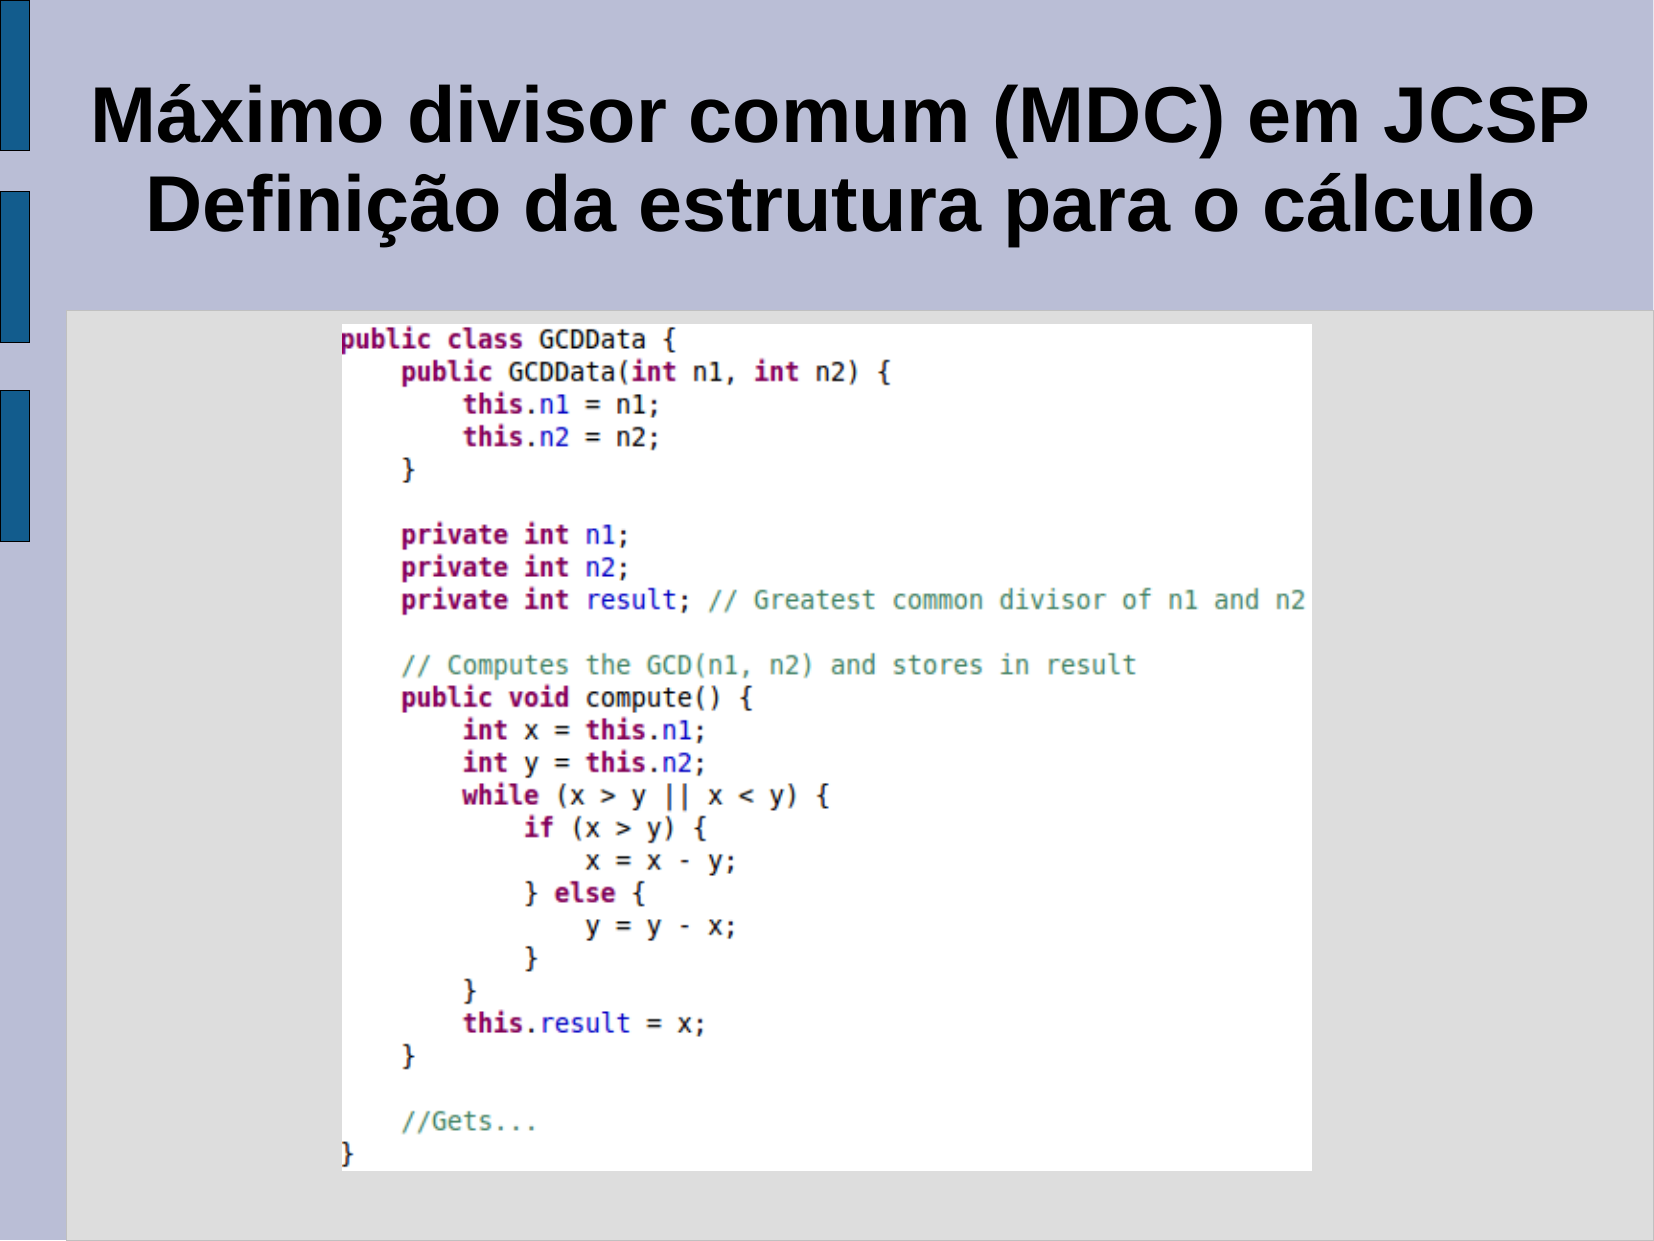

Máximo divisor comum (MDC) em JCSP
Definição da estrutura para o cálculo